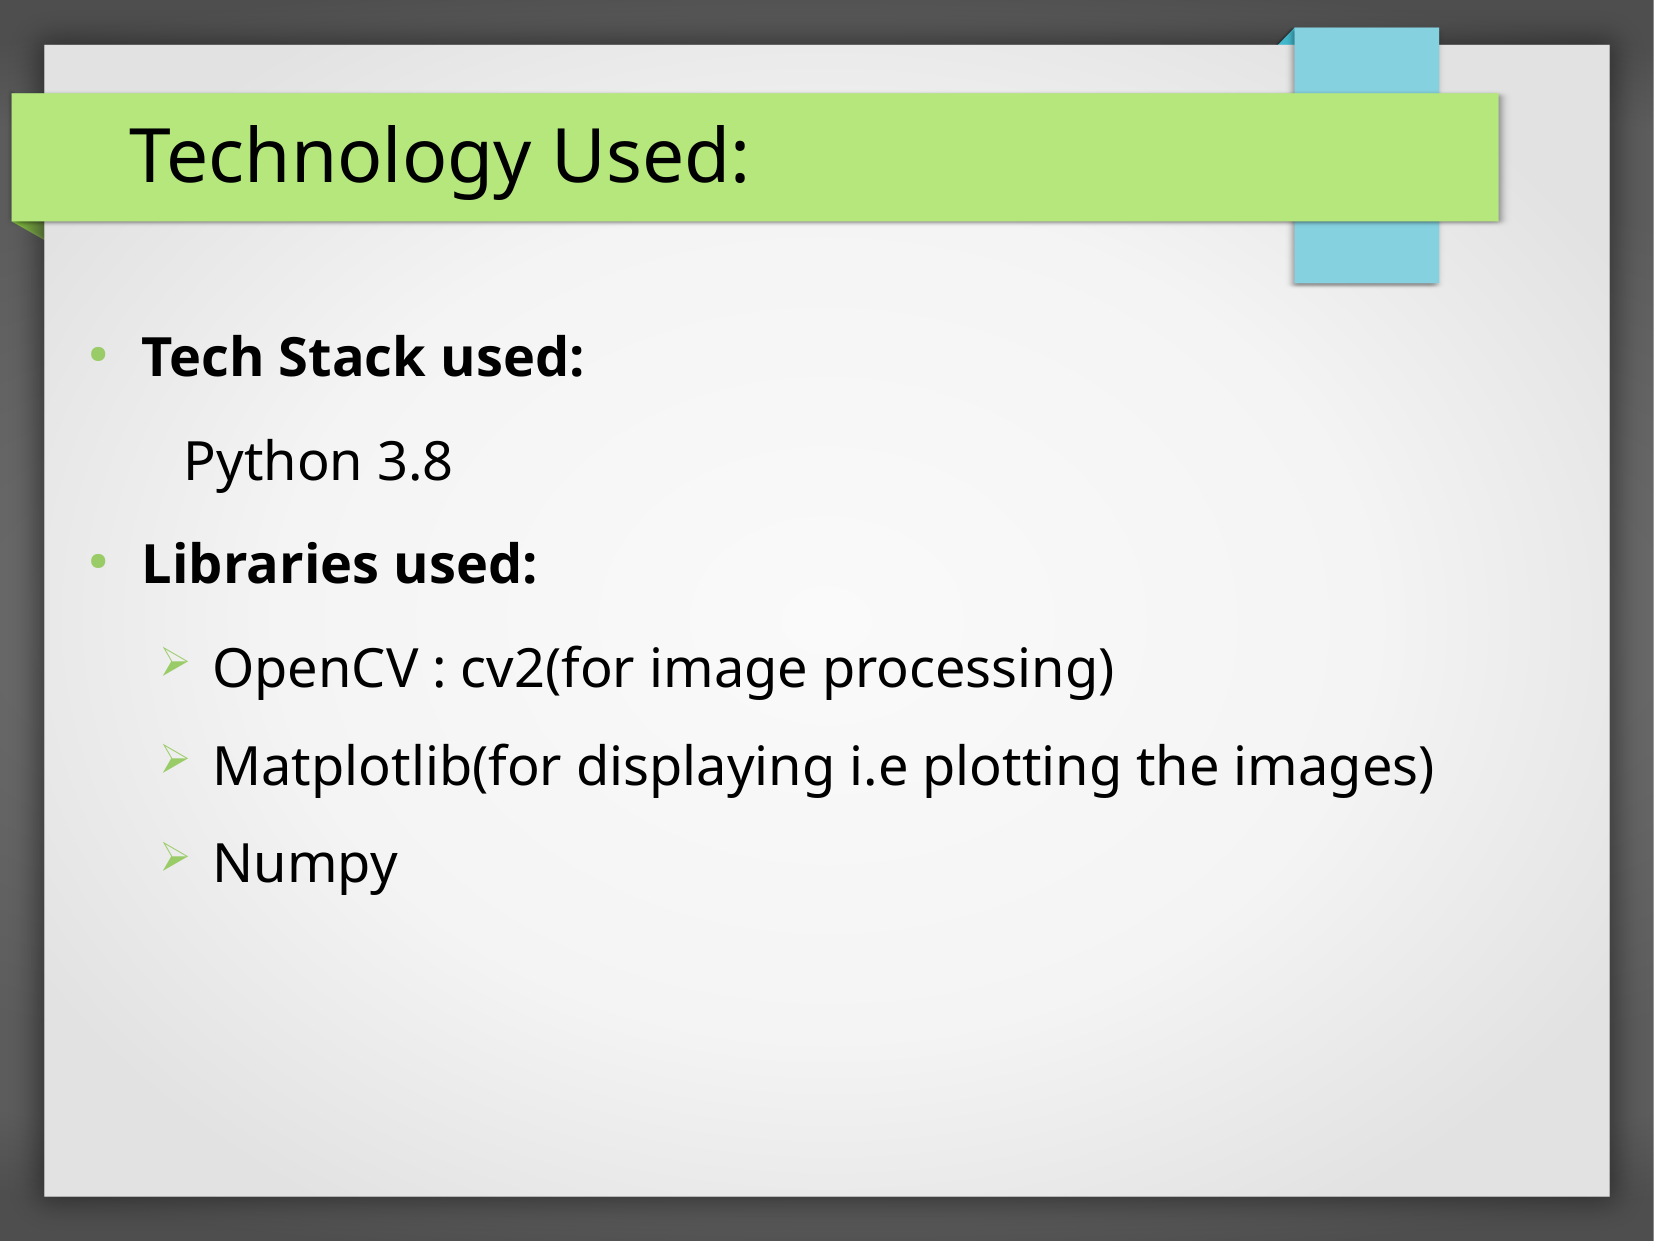

# Technology Used:
Tech Stack used:
 Python 3.8
Libraries used:
OpenCV : cv2(for image processing)
Matplotlib(for displaying i.e plotting the images)
Numpy